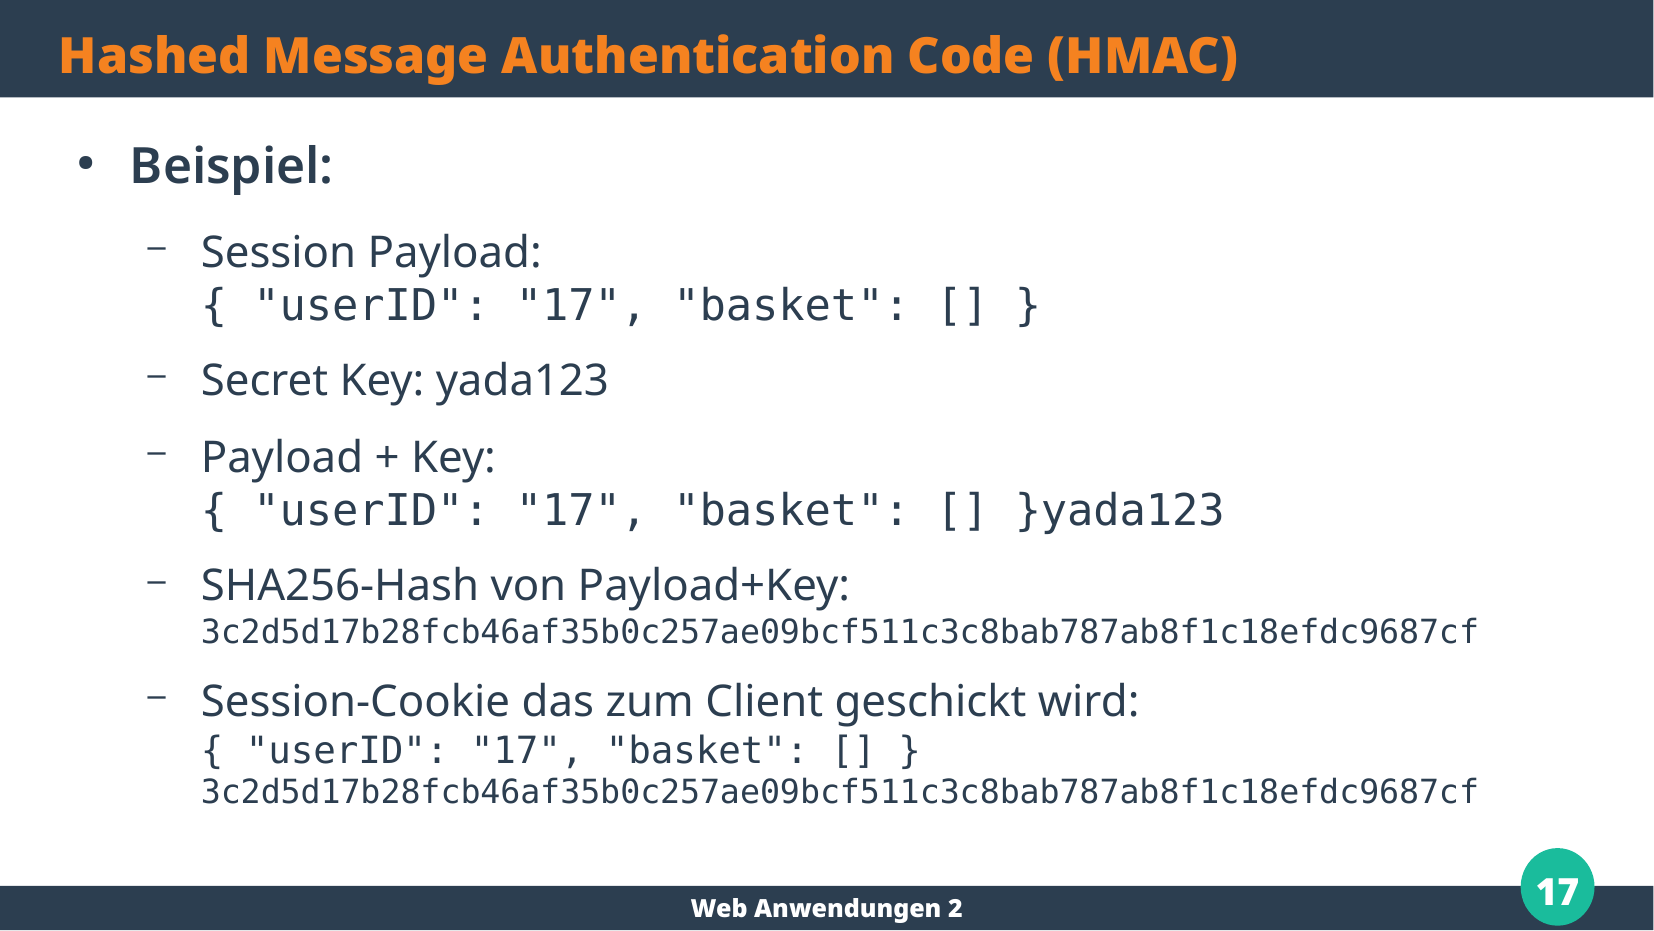

# Hashed Message Authentication Code (HMAC)
Beispiel:
Session Payload:
{ "userID": "17", "basket": [] }
Secret Key: yada123
Payload + Key:
{ "userID": "17", "basket": [] }yada123
SHA256-Hash von Payload+Key:
3c2d5d17b28fcb46af35b0c257ae09bcf511c3c8bab787ab8f1c18efdc9687cf
Session-Cookie das zum Client geschickt wird:
{ "userID": "17", "basket": [] }
3c2d5d17b28fcb46af35b0c257ae09bcf511c3c8bab787ab8f1c18efdc9687cf
17